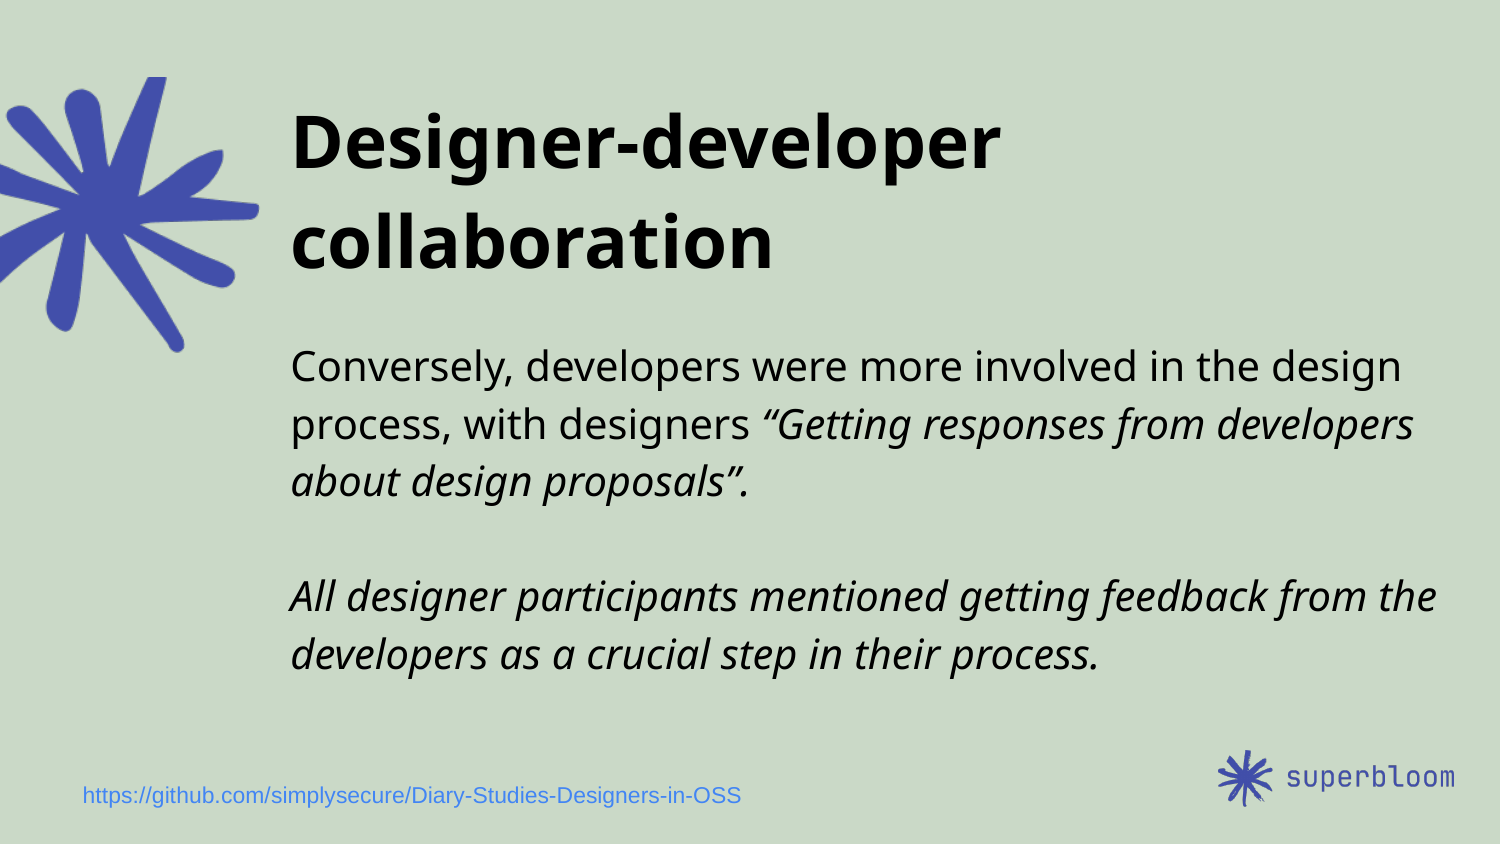

Designer-developer collaboration
Conversely, developers were more involved in the design process, with designers “Getting responses from developers about design proposals”.
All designer participants mentioned getting feedback from the developers as a crucial step in their process.
https://github.com/simplysecure/Diary-Studies-Designers-in-OSS